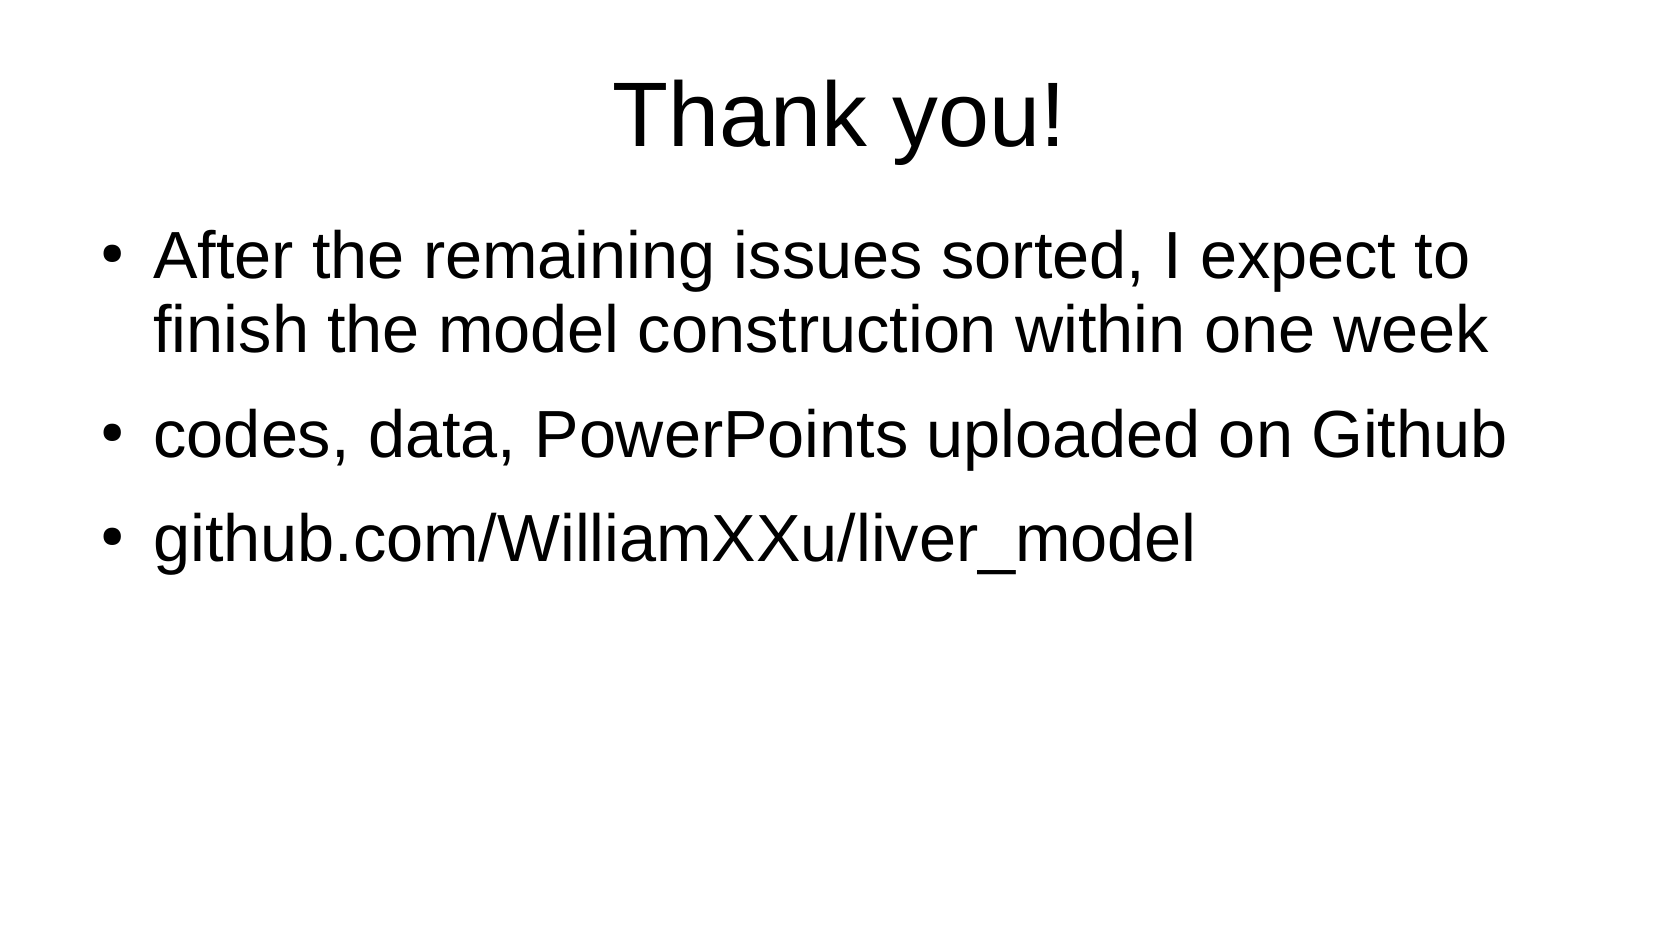

# Thank you!
After the remaining issues sorted, I expect to finish the model construction within one week
codes, data, PowerPoints uploaded on Github
github.com/WilliamXXu/liver_model